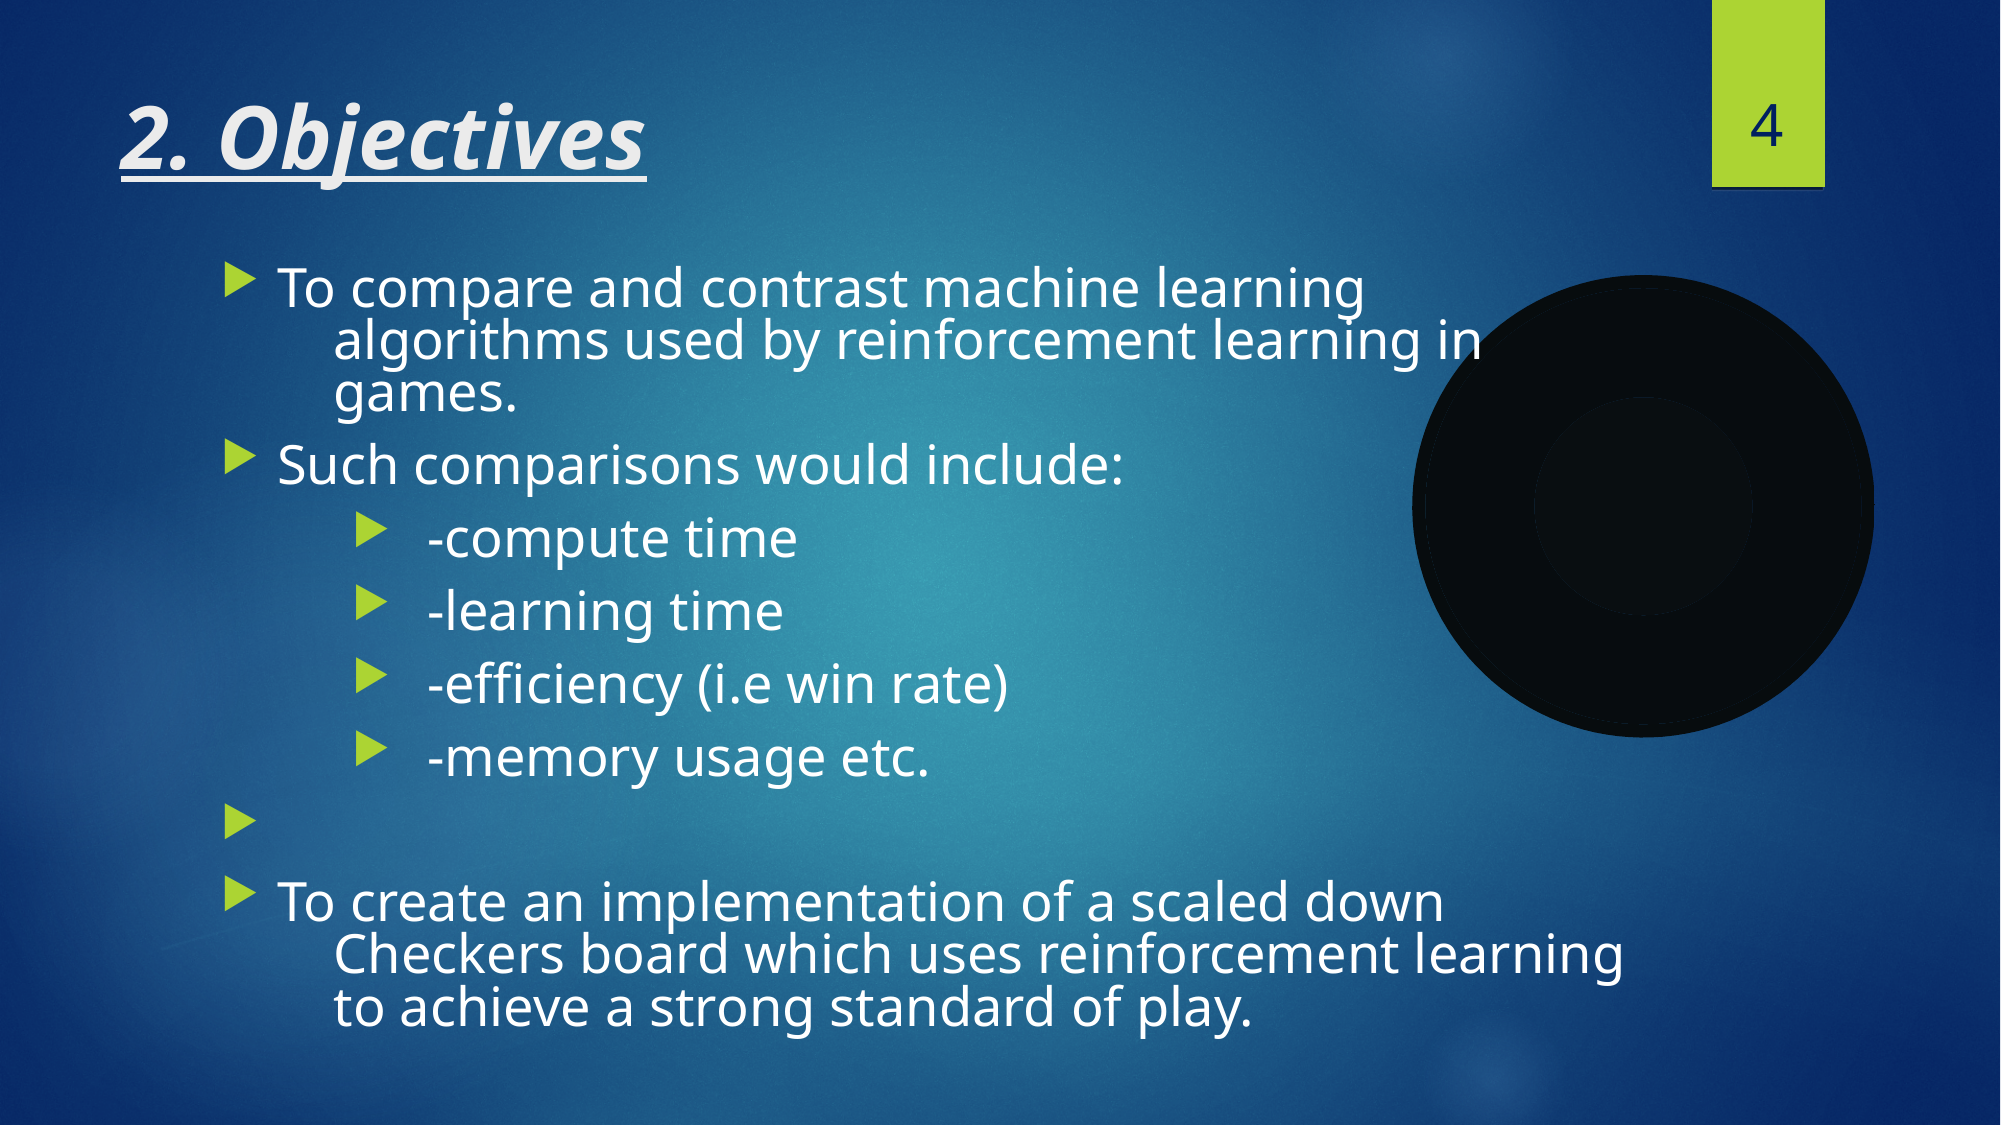

# 2. Objectives
To compare and contrast machine learning algorithms used by reinforcement learning in games.
Such comparisons would include:
-compute time
-learning time
-efficiency (i.e win rate)
-memory usage etc.
To create an implementation of a scaled down Checkers board which uses reinforcement learning to achieve a strong standard of play.